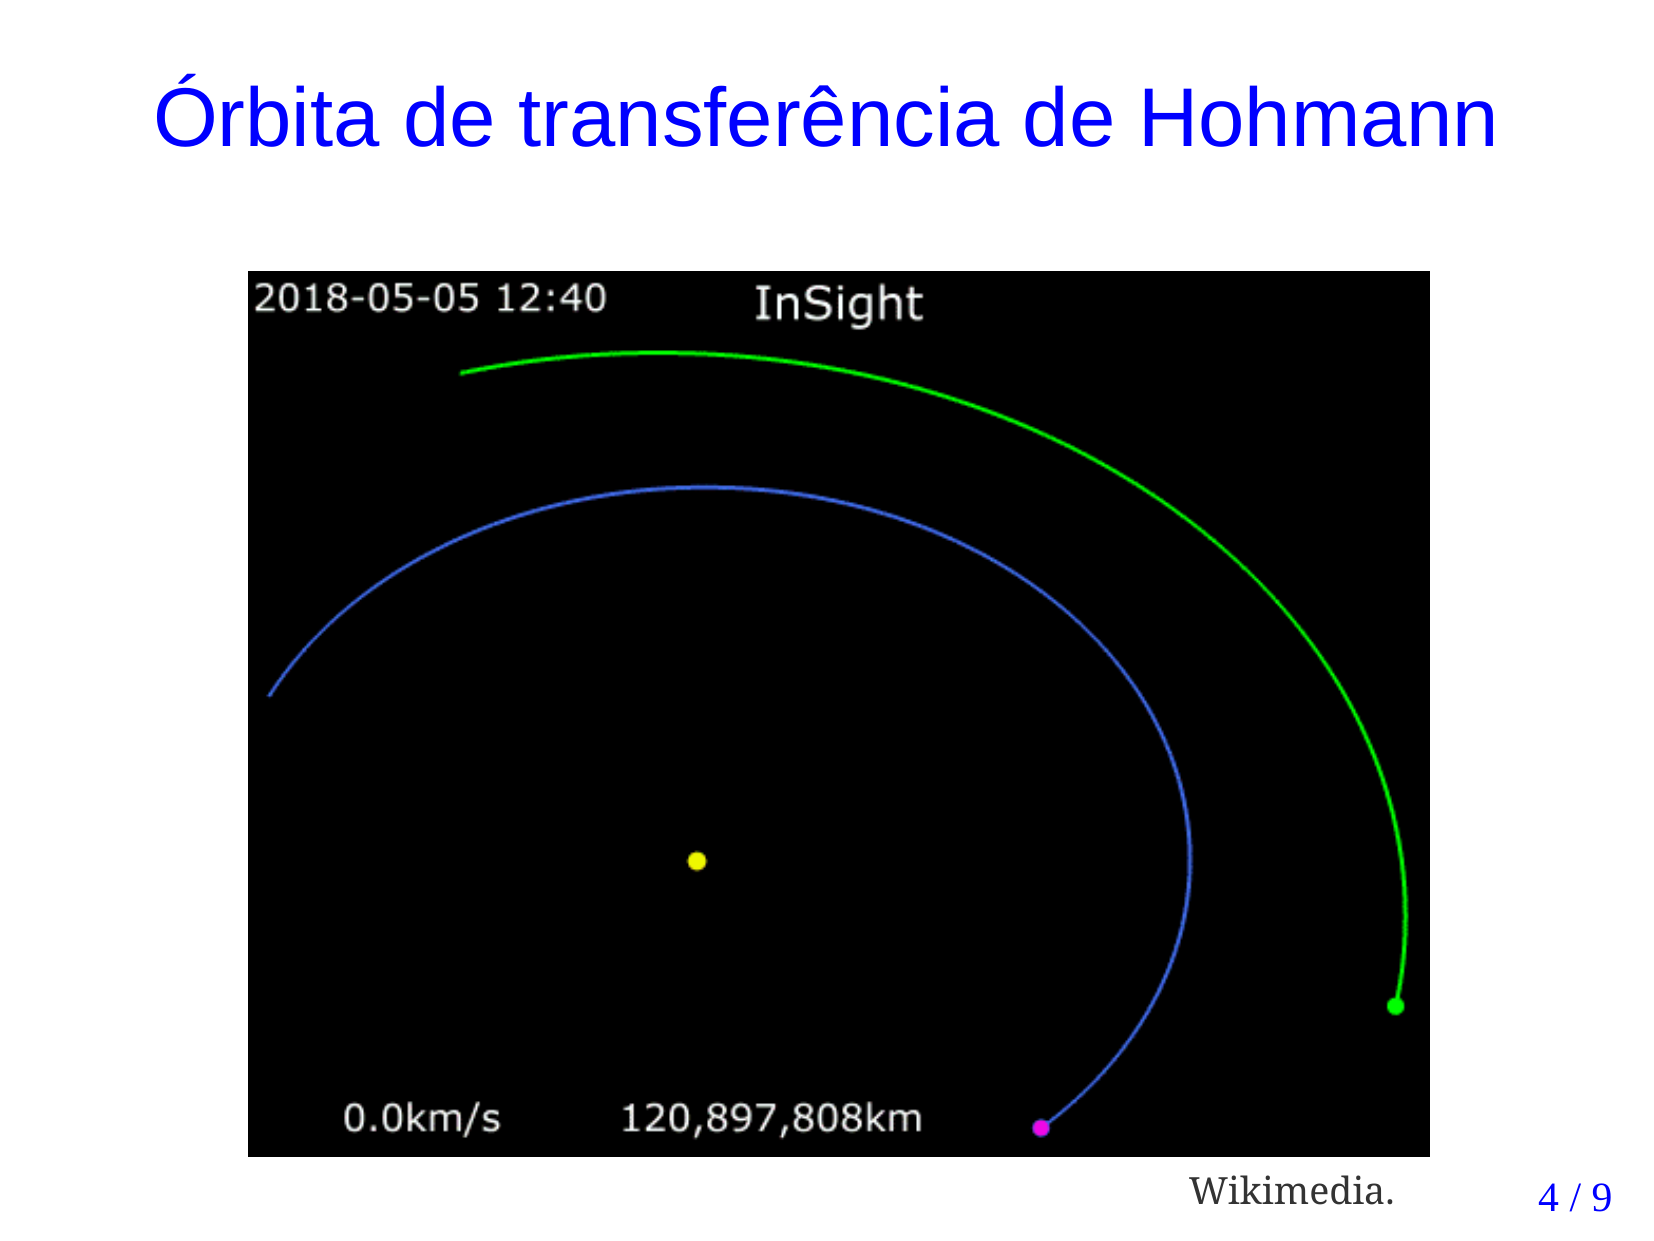

# Órbita de transferência de Hohmann
4
Wikimedia.